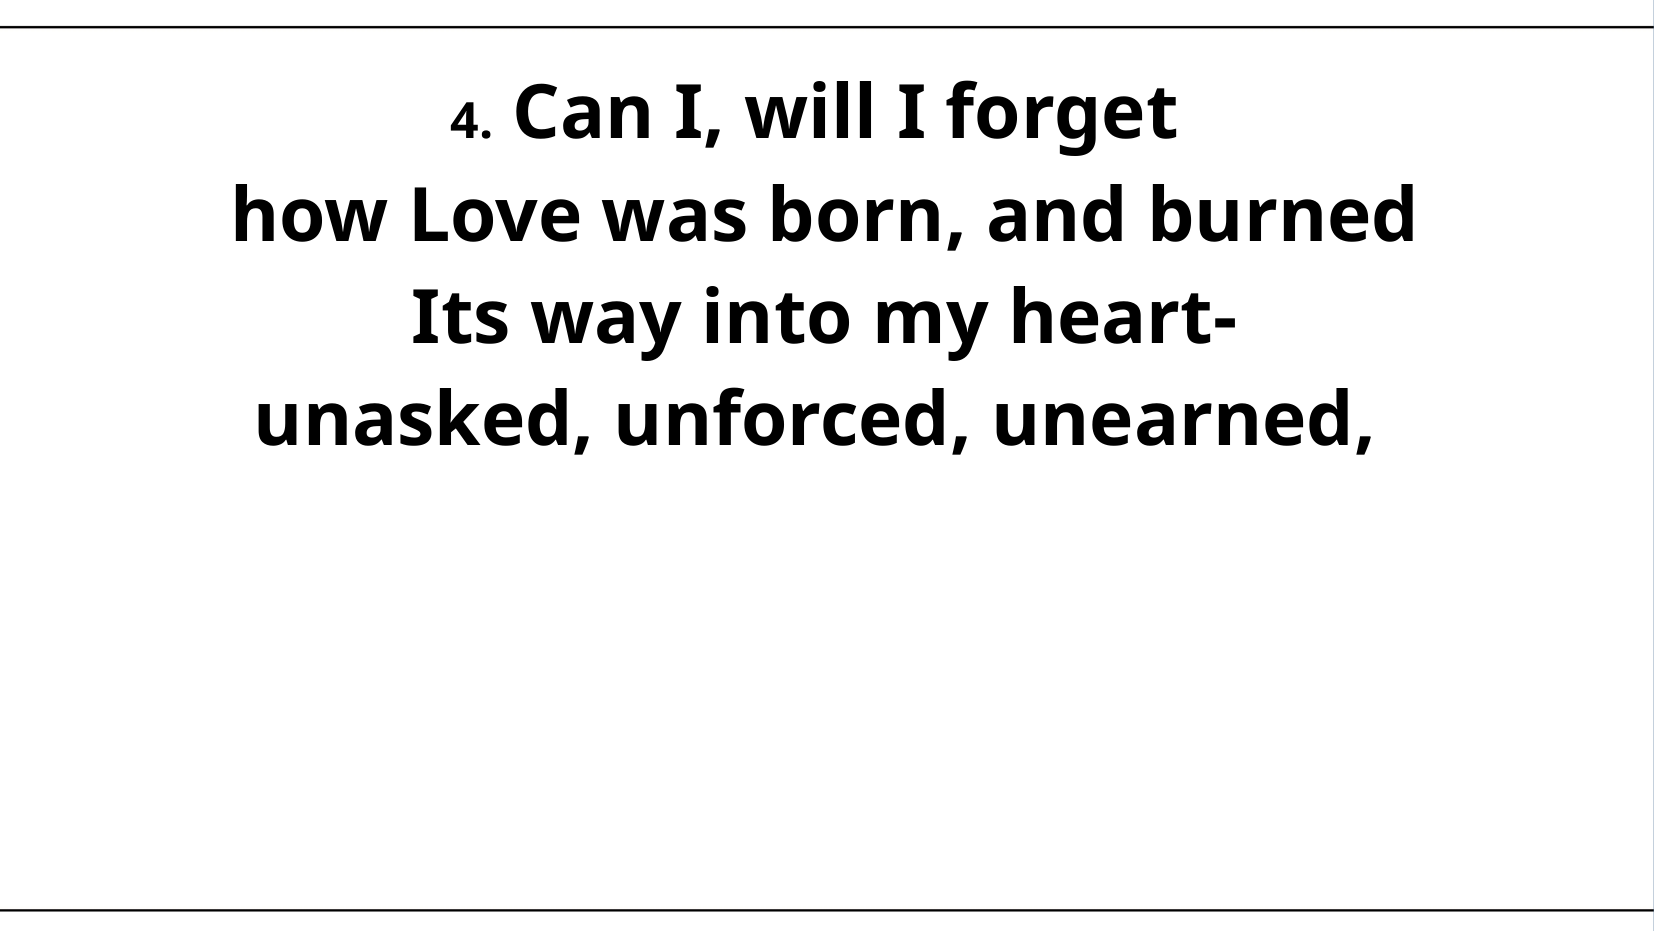

4. Can I, will I forget
how Love was born, and burned
Its way into my heart-
unasked, unforced, unearned,